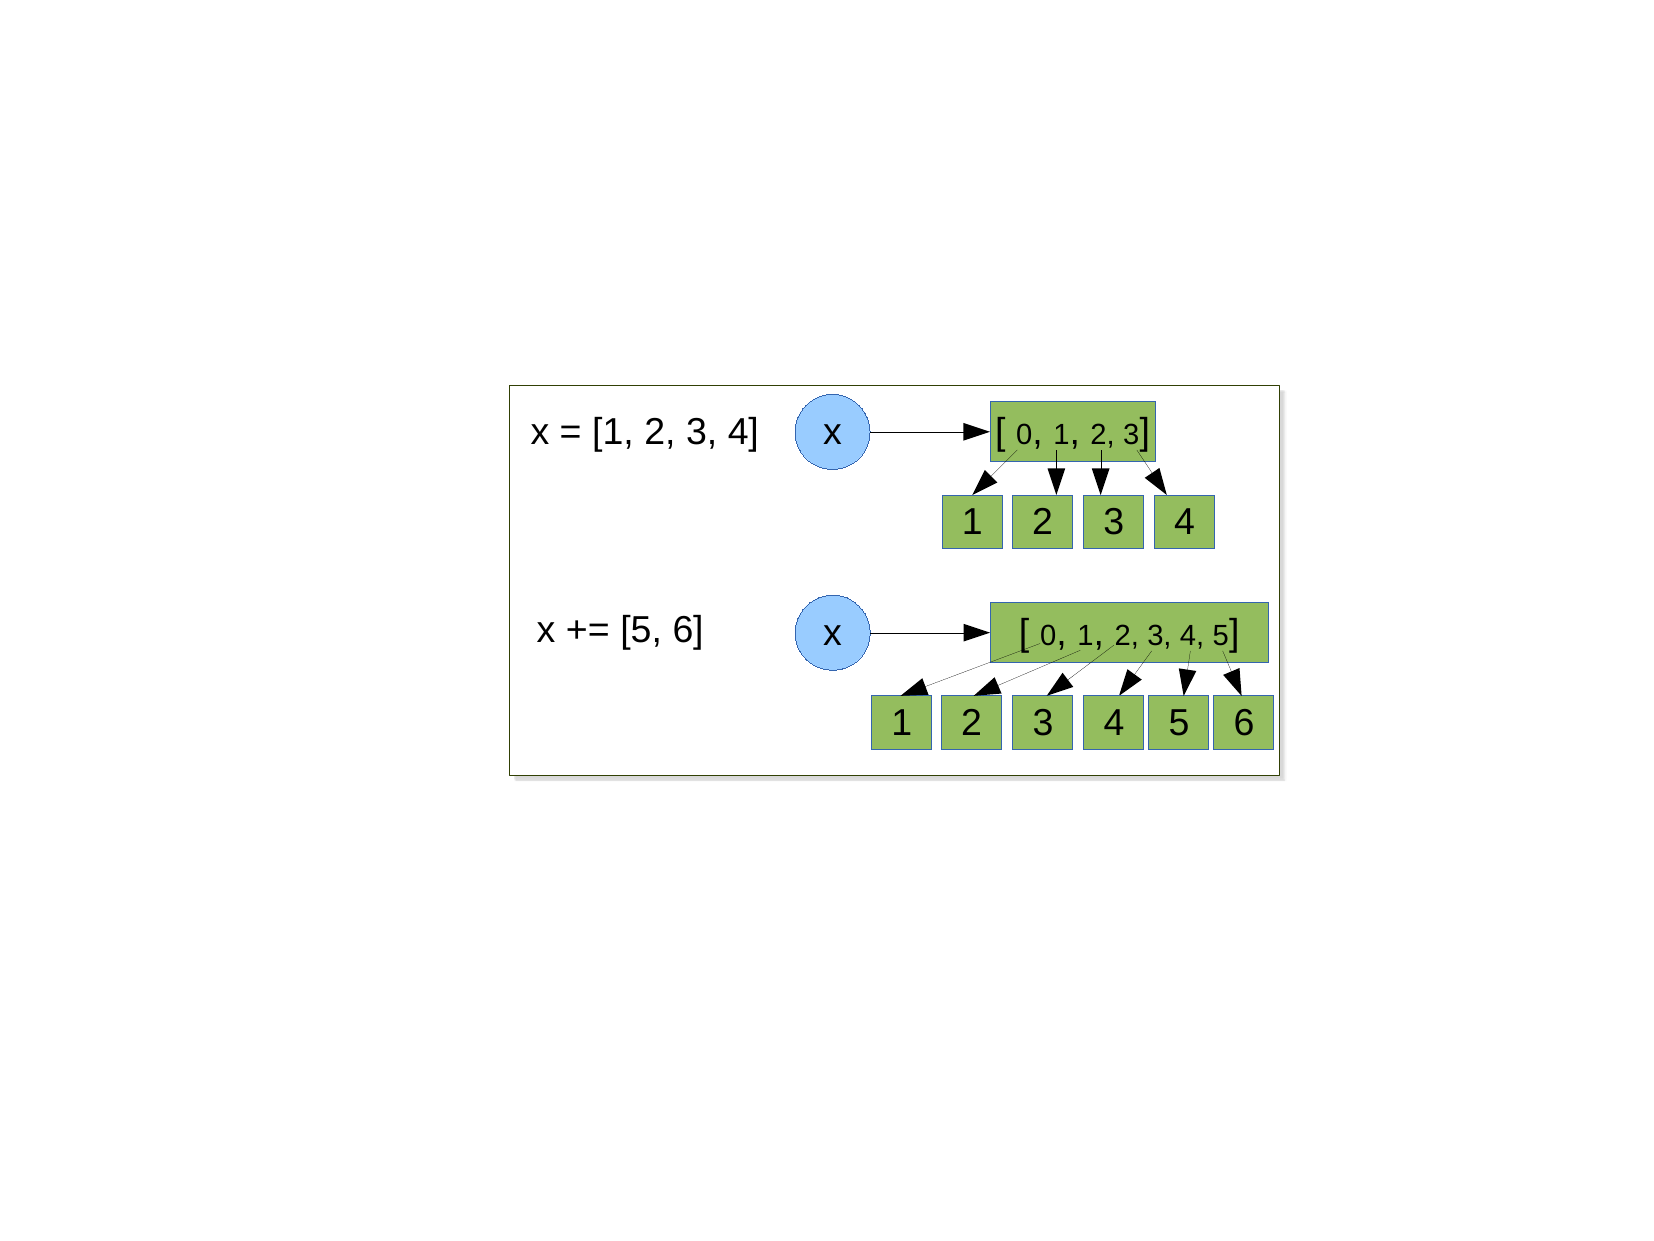

x
[ 0, 1, 2, 3]
x = [1, 2, 3, 4]
1
2
3
4
x
x += [5, 6]
[ 0, 1, 2, 3, 4, 5]
1
2
3
4
5
6